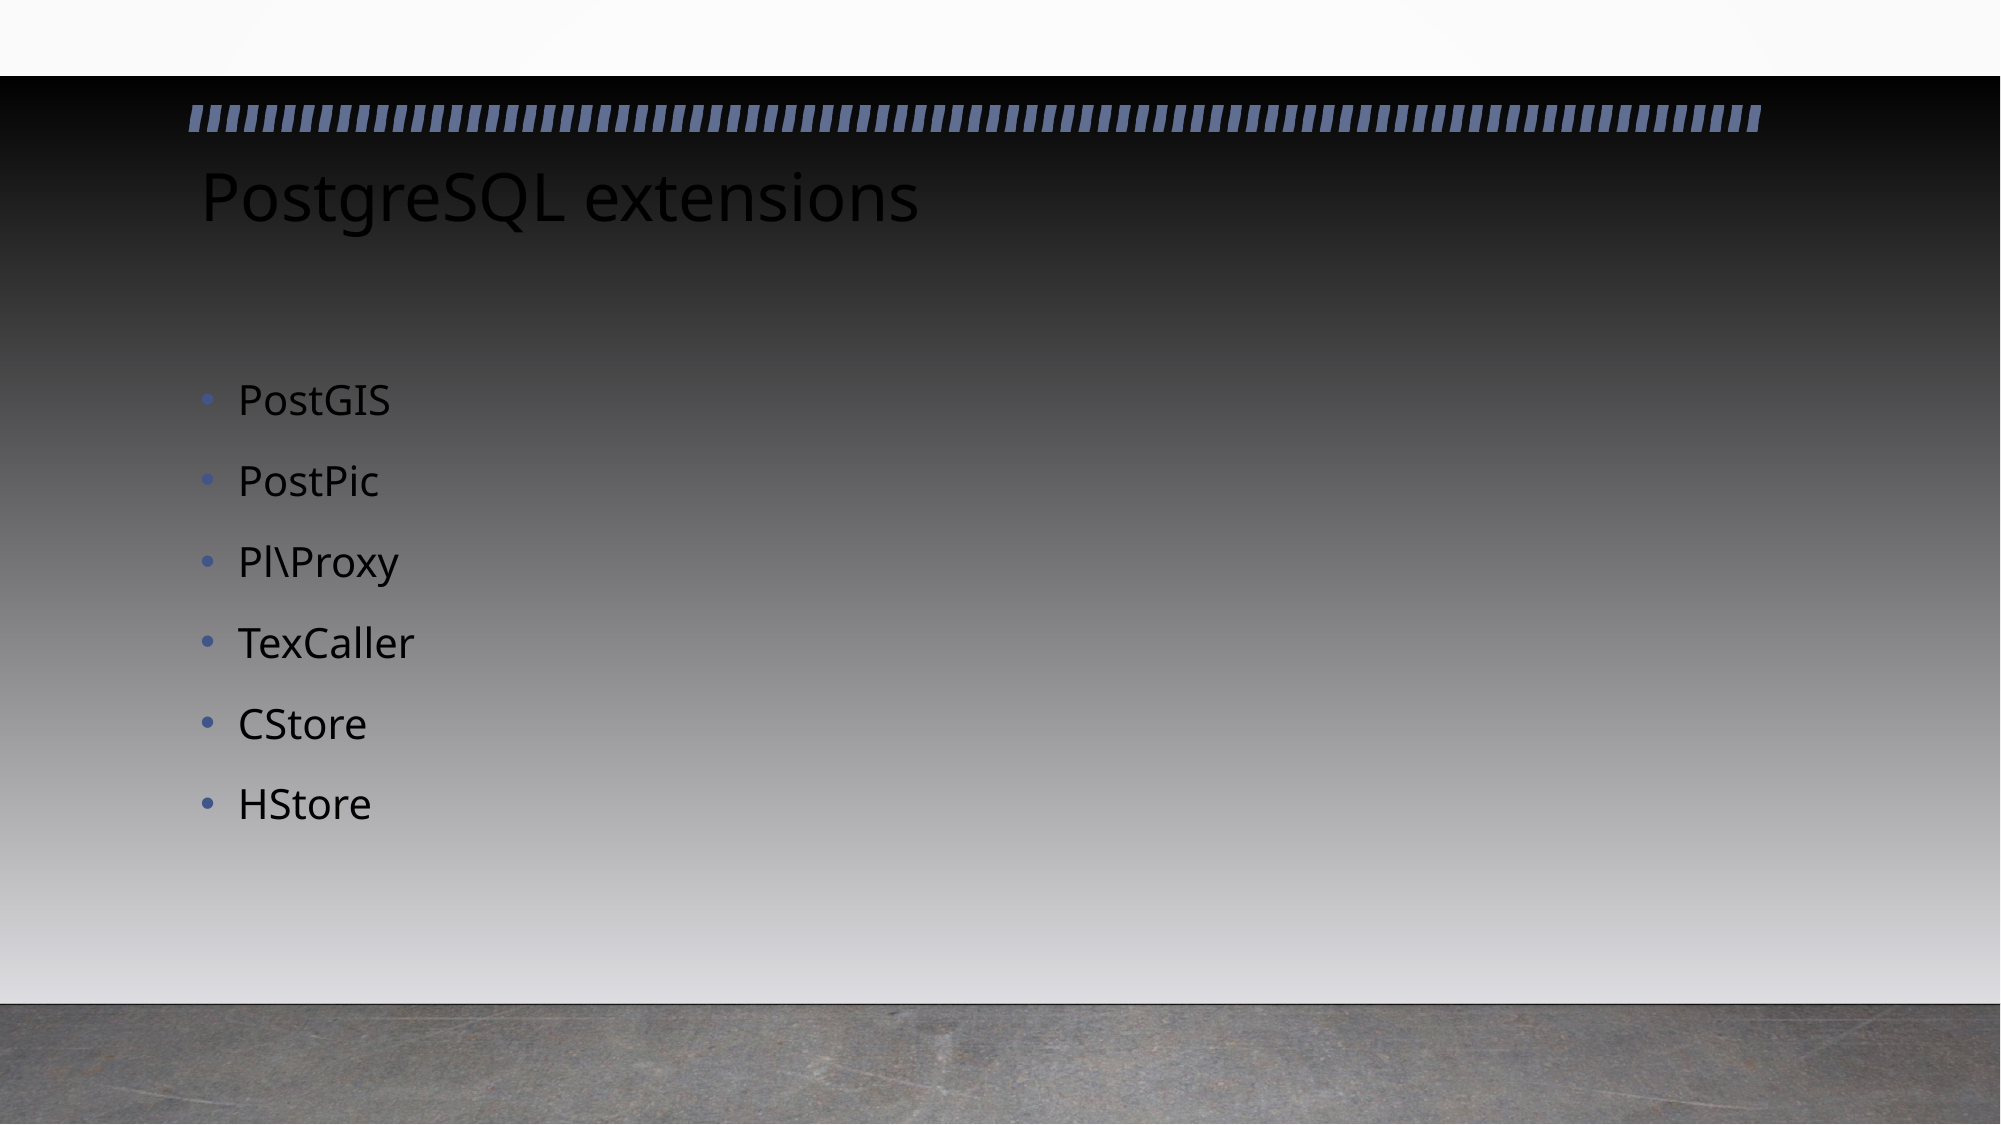

# PostgreSQL extensions
PostGIS
PostPic
Pl\Proxy
TexCaller
CStore
HStore